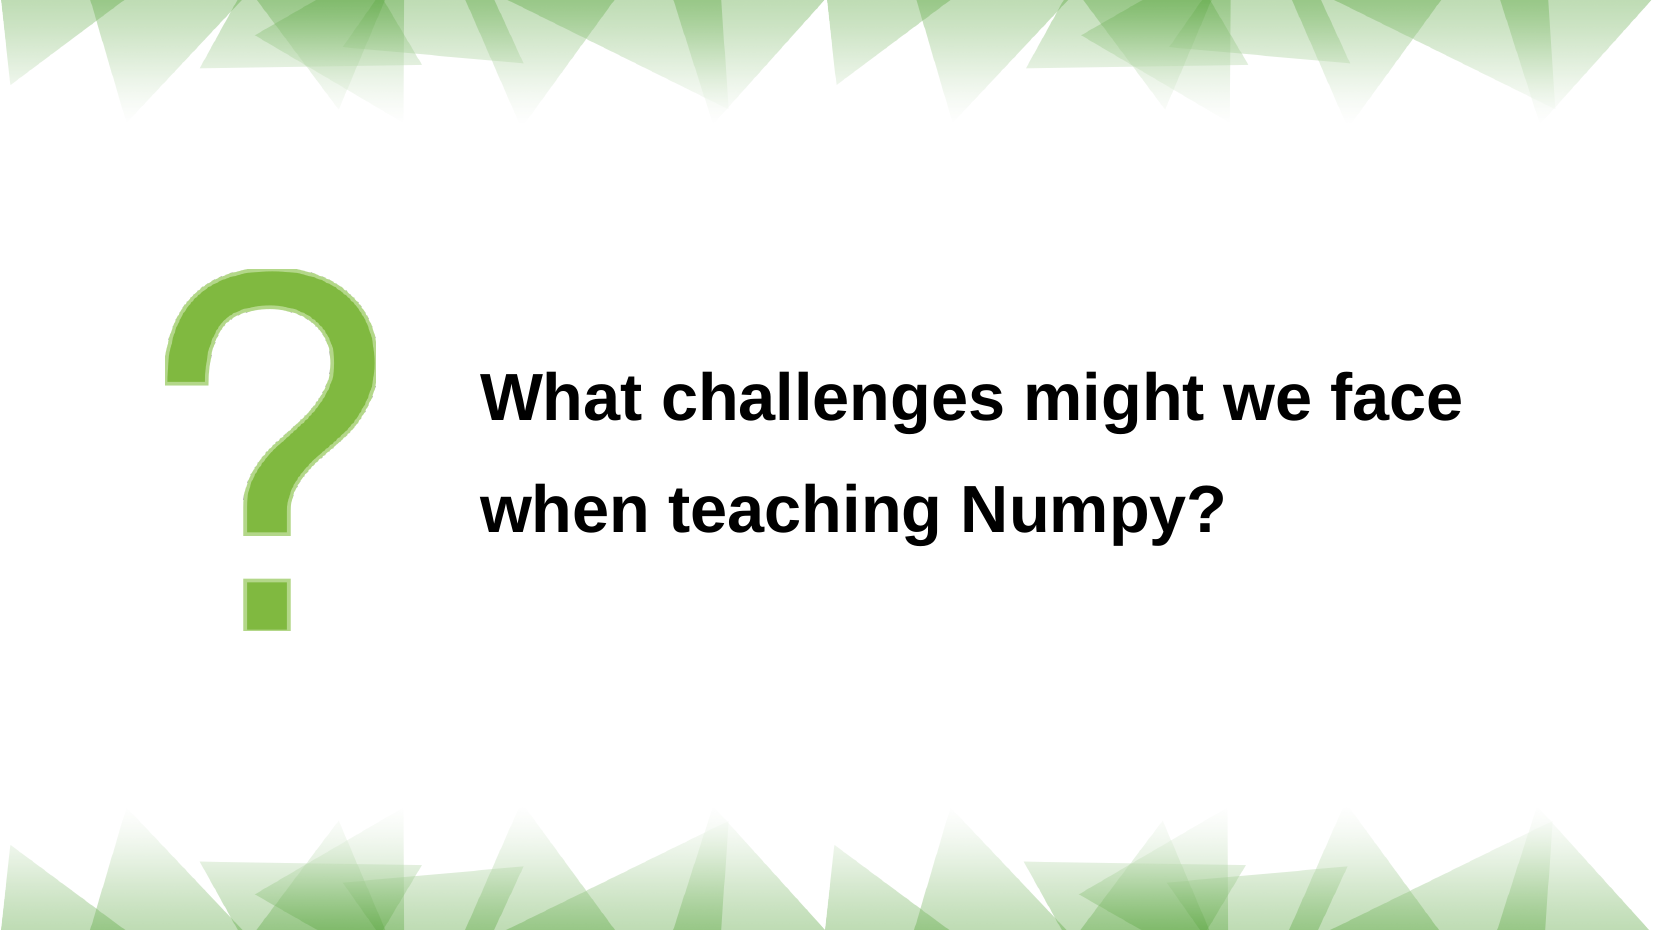

# What challenges might we face when teaching Numpy?